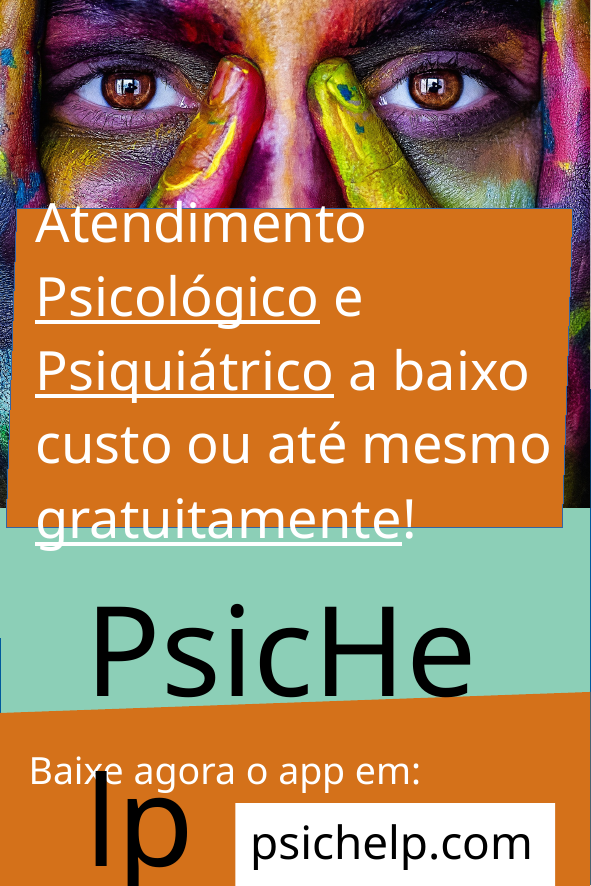

# Atendimento
Psicológico e Psiquiátrico a baixo custo ou até mesmo gratuitamente!
PsicHelp
Baixe agora o app em:
psichelp.com.br